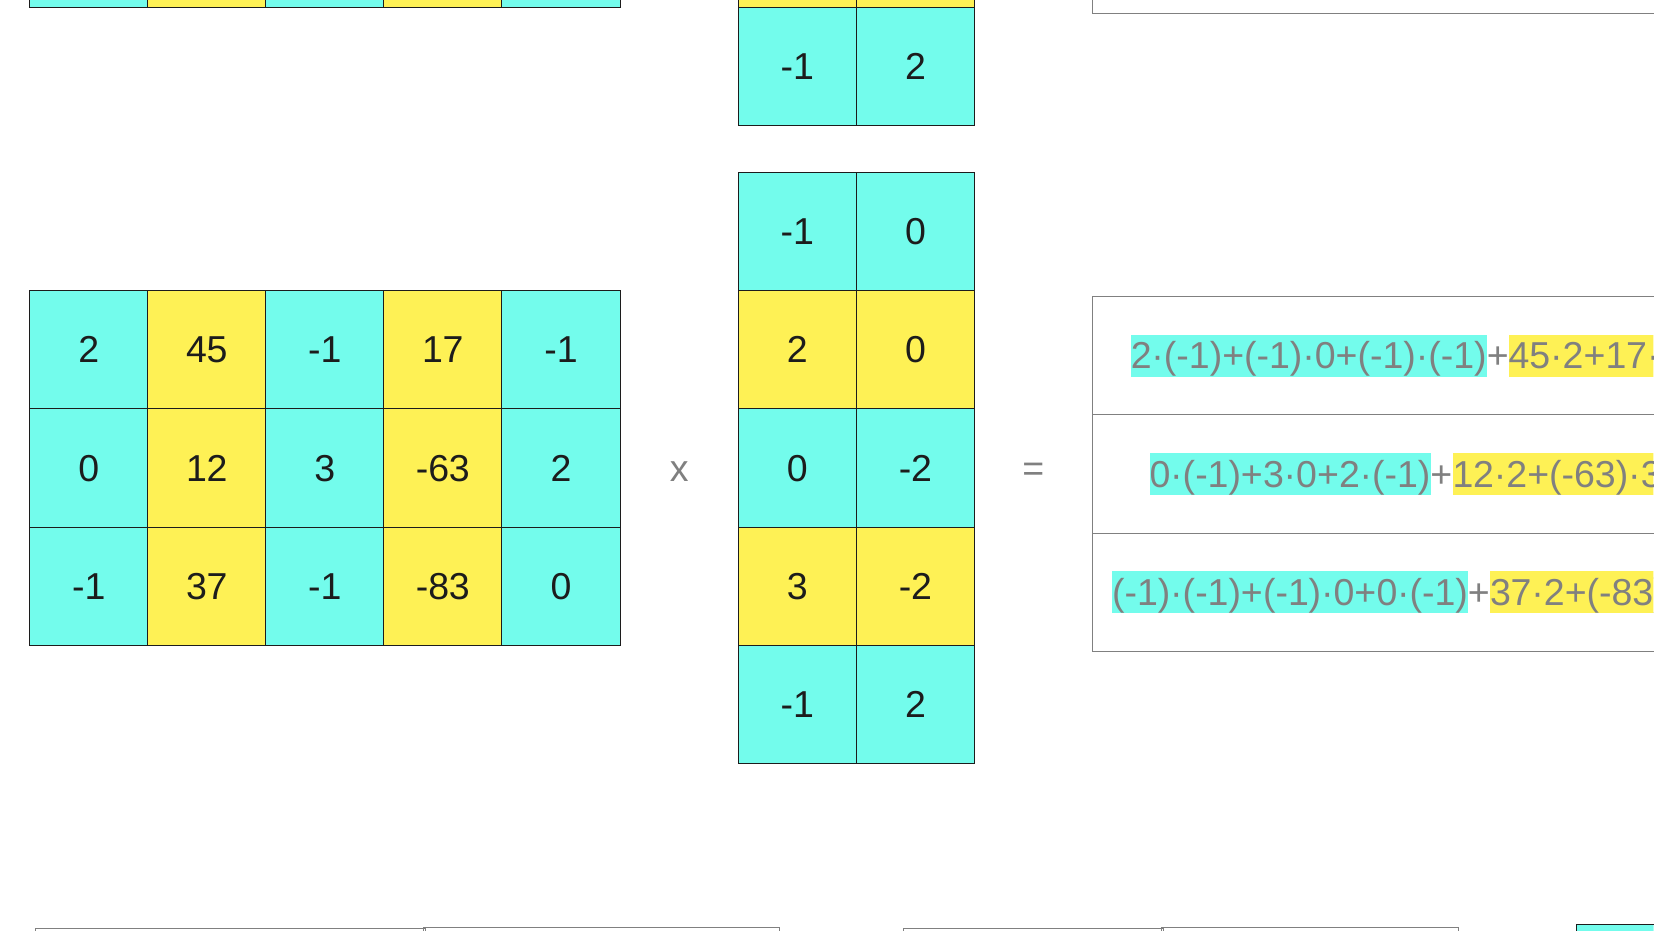

-1
0
2
2
45
-1
17
-1
2
0
2·0+45·0+(-1)·(-2)+17·(-2)+(-1)·2
2·(-1)+45·2+(-1)·0+17·3+(-1)·(-1)
0
0
12
3
-63
2
x
0
-2
=
0·0+12·0+3·(-2)+(-63)·(-2)+2·2
0·(-1)+12·2+3·0+(-63)·3+2·(-1)
-1
-1
37
-1
-83
0
3
-2
(-1)·0+37·0+(-1)·(-2)+(-83)·(-2)+0·2
(-1)·(-1)+37·2+(-1)·0+(-83)·3+0·(-1)
-1
2
-1
0
2
2
45
-1
17
-1
2
0
2·0+(-1)·(-2)+(-1)·2+45·0+17·(-2)
2·(-1)+(-1)·0+(-1)·(-1)+45·2+17·3
0
0
12
3
-63
2
x
0
-2
=
0·0+3·(-2)+2·2+12·0+(-63)·(-2)
0·(-1)+3·0+2·(-1)+12·2+(-63)·3
-1
-1
37
-1
-83
0
3
-2
(-1)·0+(-1)·(-2)+0·2+37·0+(-83)·(-2)
(-1)·(-1)+(-1)·0+0·(-1)+37·2+(-83)·3
-1
2
-1
0
-1
0
2
2
45
-1
17
-1
2
0
2
2
-1
-1
45
17
2·0+(-1)·(-2)+(-1)·2
45·0+17·(-2)
2·(-1)+(-1)·0+(-1)·(-1)
45·2+17·3
2
0
0
-2
0
0
12
3
-63
2
x
0
-2
=
+
=
x
+
x
0
0
3
2
12
-63
0·0+3·(-2)+2·2
12·0+(-63)·(-2)
0·(-1)+3·0+2·(-1)
12·2+(-63)·3
3
-2
-1
2
-1
-1
37
-1
-83
0
3
-2
-1
-1
-1
0
37
-83
(-1)·0+(-1)·(-2)+0·2
37·0+(-83)·(-2)
(-1)·(-1)+(-1)·0+0·(-1)
37·2+(-83)·3
-1
2